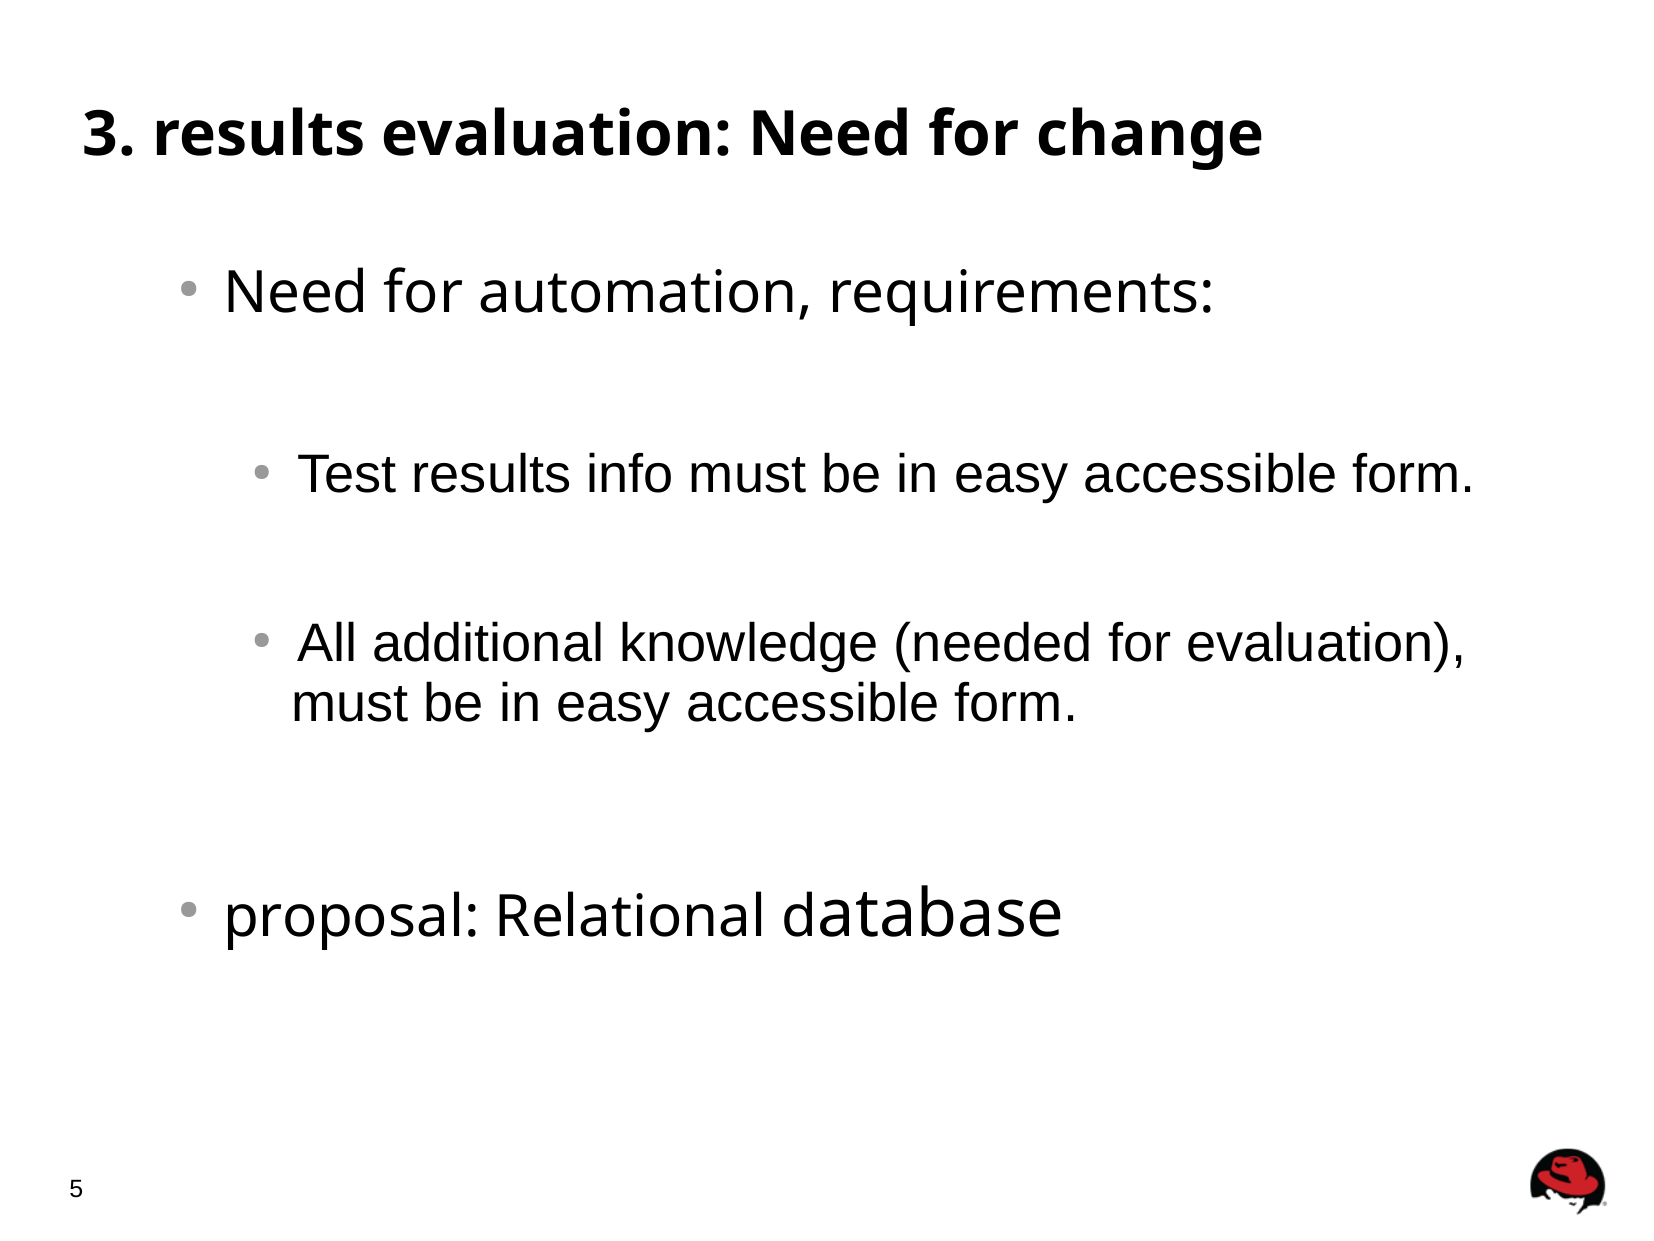

# 3. results evaluation: Need for change
Need for automation, requirements:
Test results info must be in easy accessible form.
All additional knowledge (needed for evaluation), must be in easy accessible form.
proposal: Relational database